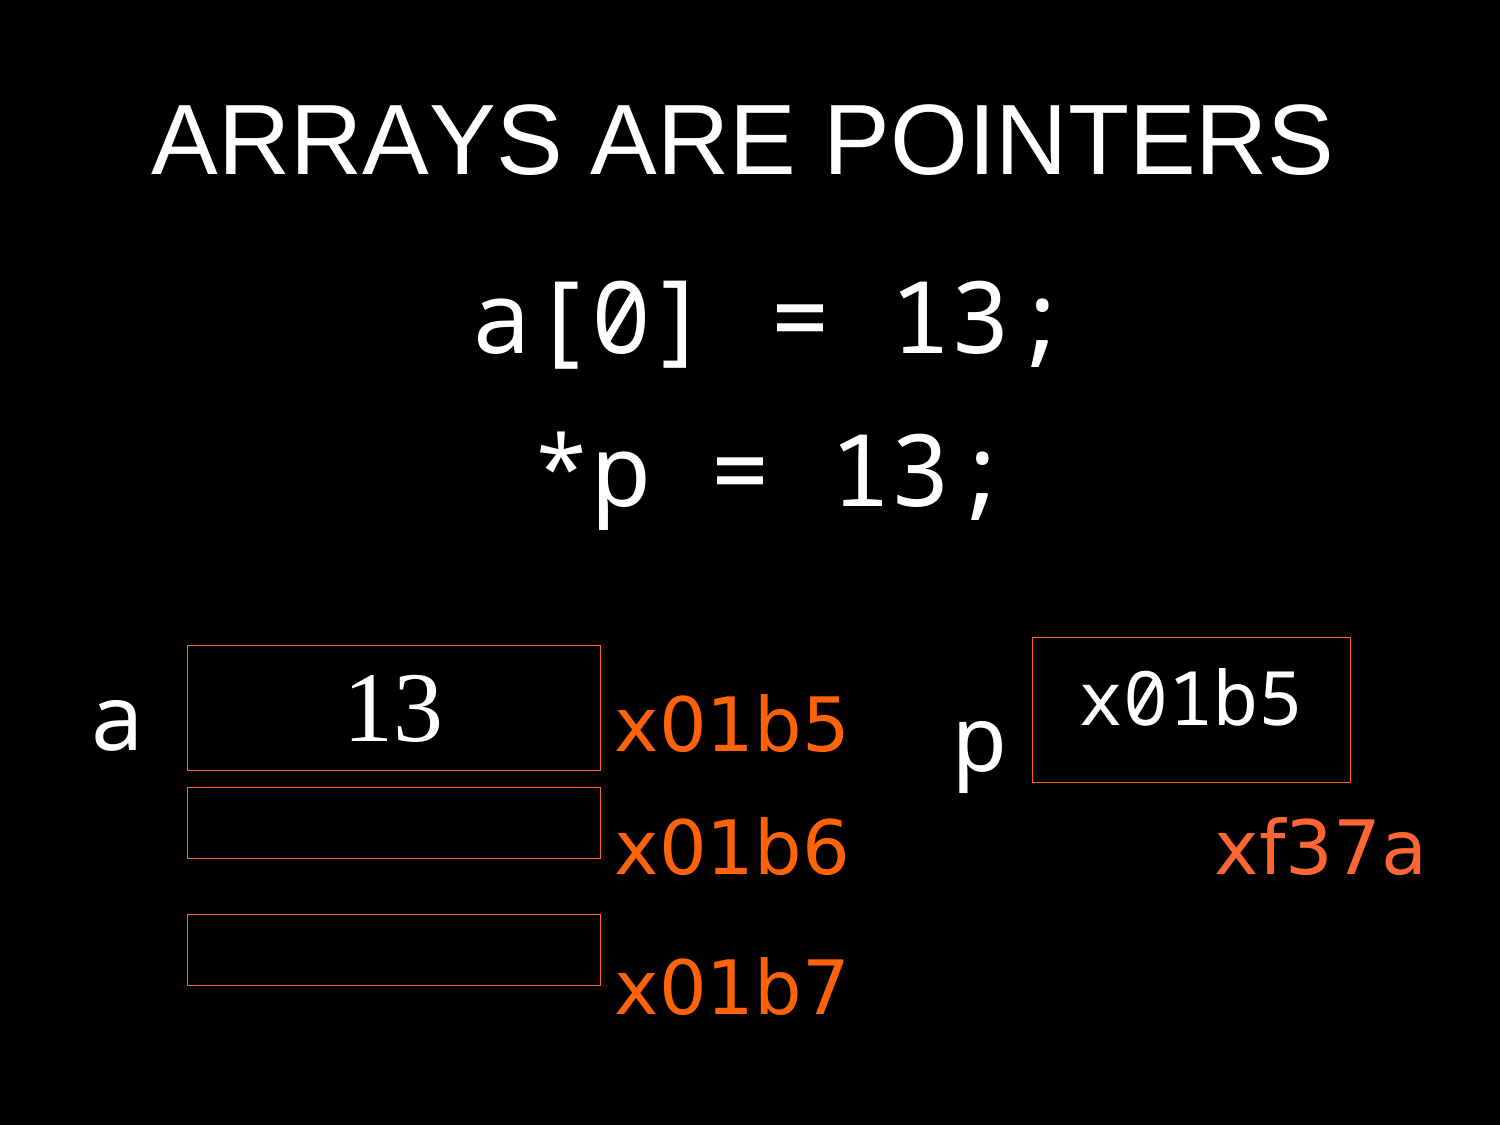

# ARRAYS ARE POINTERS
a[0] = 13;
*p = 13;
x01b5
a
13
p
x01b5
x01b6
xf37a
x01b7